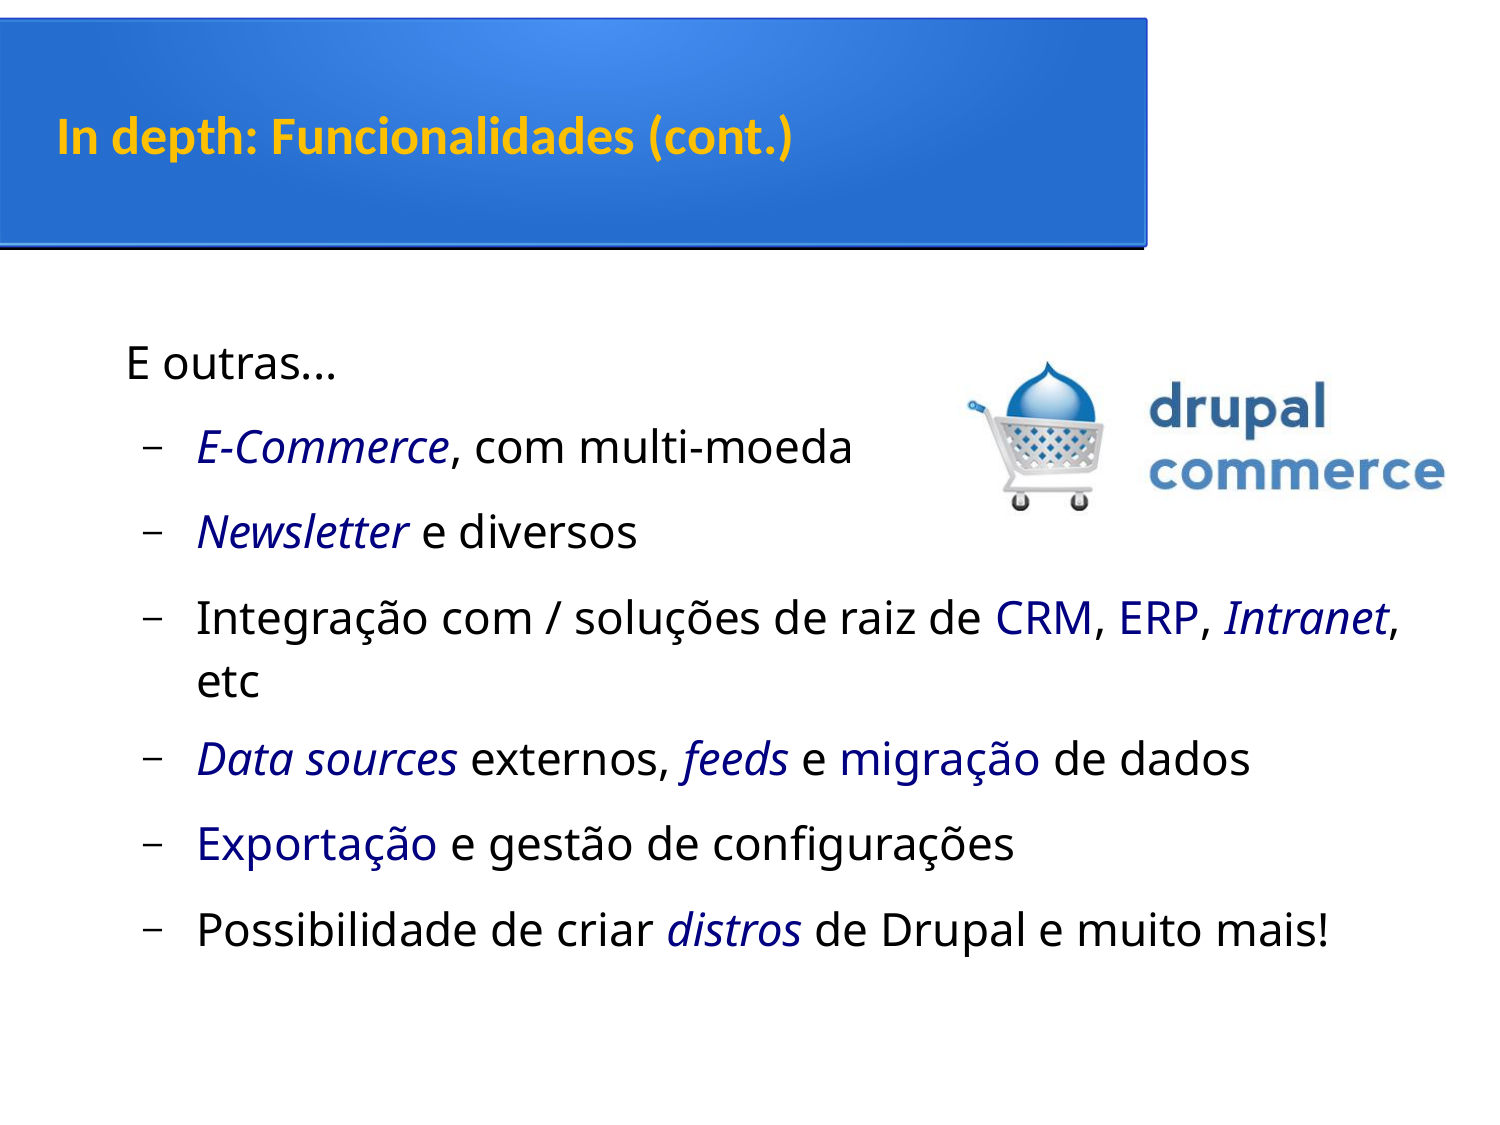

# In depth: Funcionalidades (cont.)
E outras...
E-Commerce, com multi-moeda
Newsletter e diversos
Integração com / soluções de raiz de CRM, ERP, Intranet, etc
Data sources externos, feeds e migração de dados
Exportação e gestão de configurações
Possibilidade de criar distros de Drupal e muito mais!